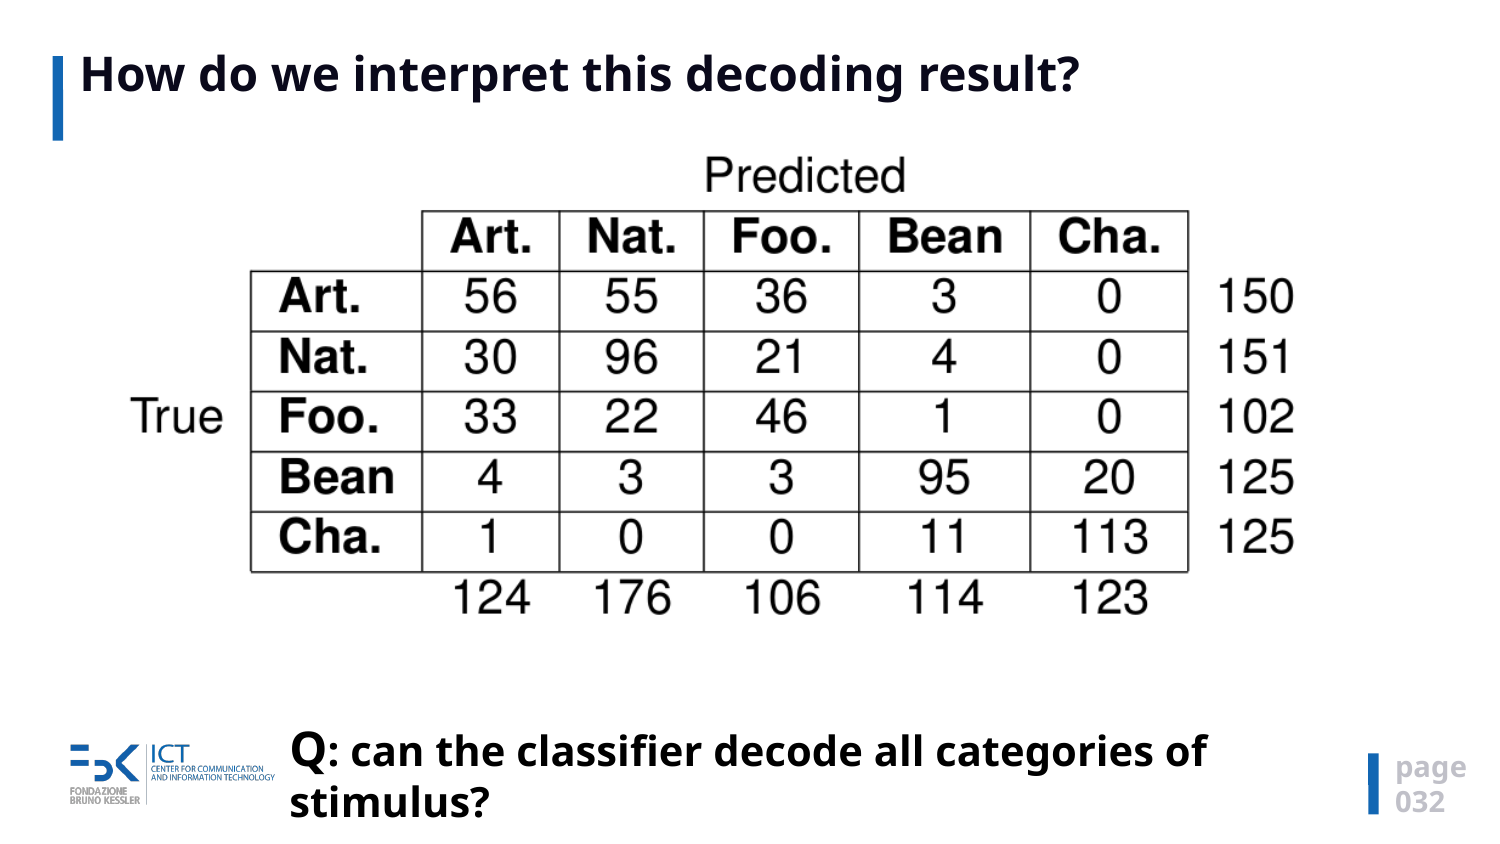

# How do we interpret this decoding result?
Q: can the classifier decode all categories of stimulus?
page